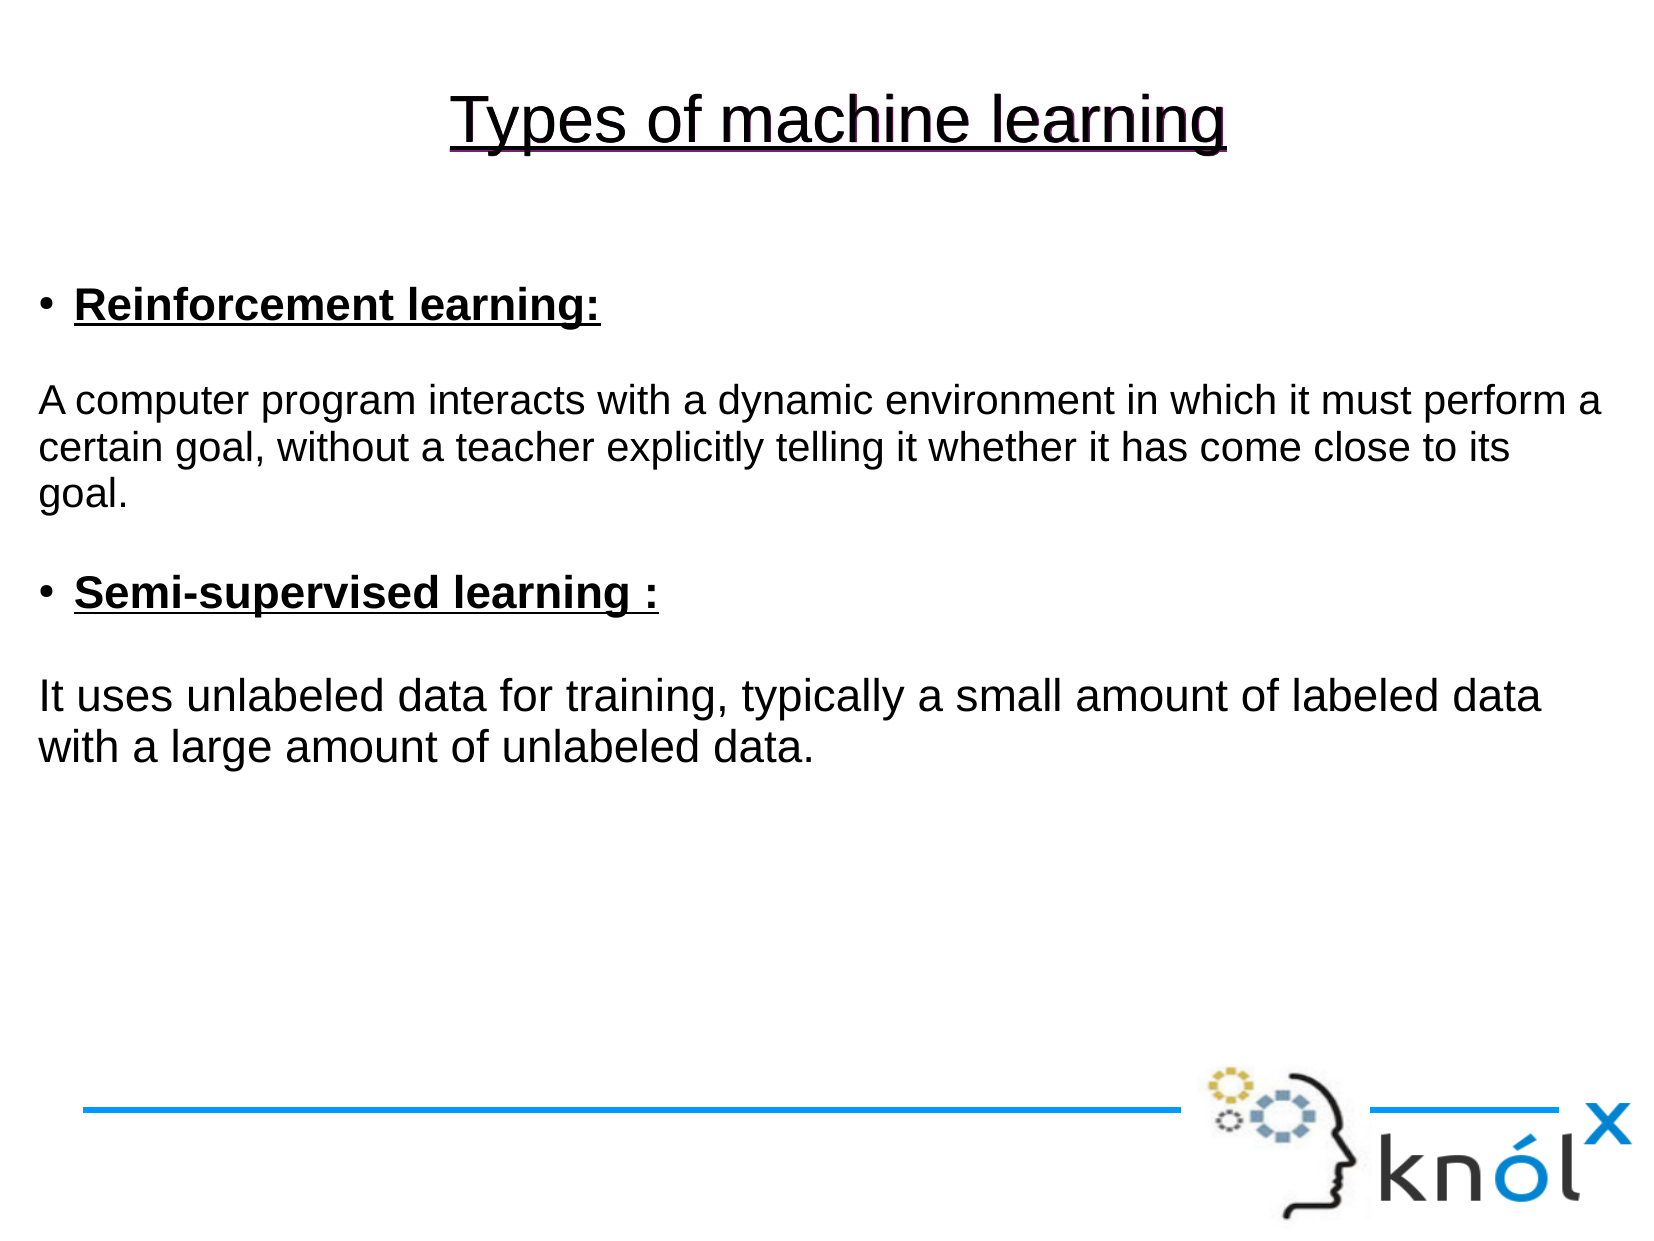

# Types of machine learning
Reinforcement learning:
A computer program interacts with a dynamic environment in which it must perform a certain goal, without a teacher explicitly telling it whether it has come close to its goal.
Semi-supervised learning :
It uses unlabeled data for training, typically a small amount of labeled data with a large amount of unlabeled data.